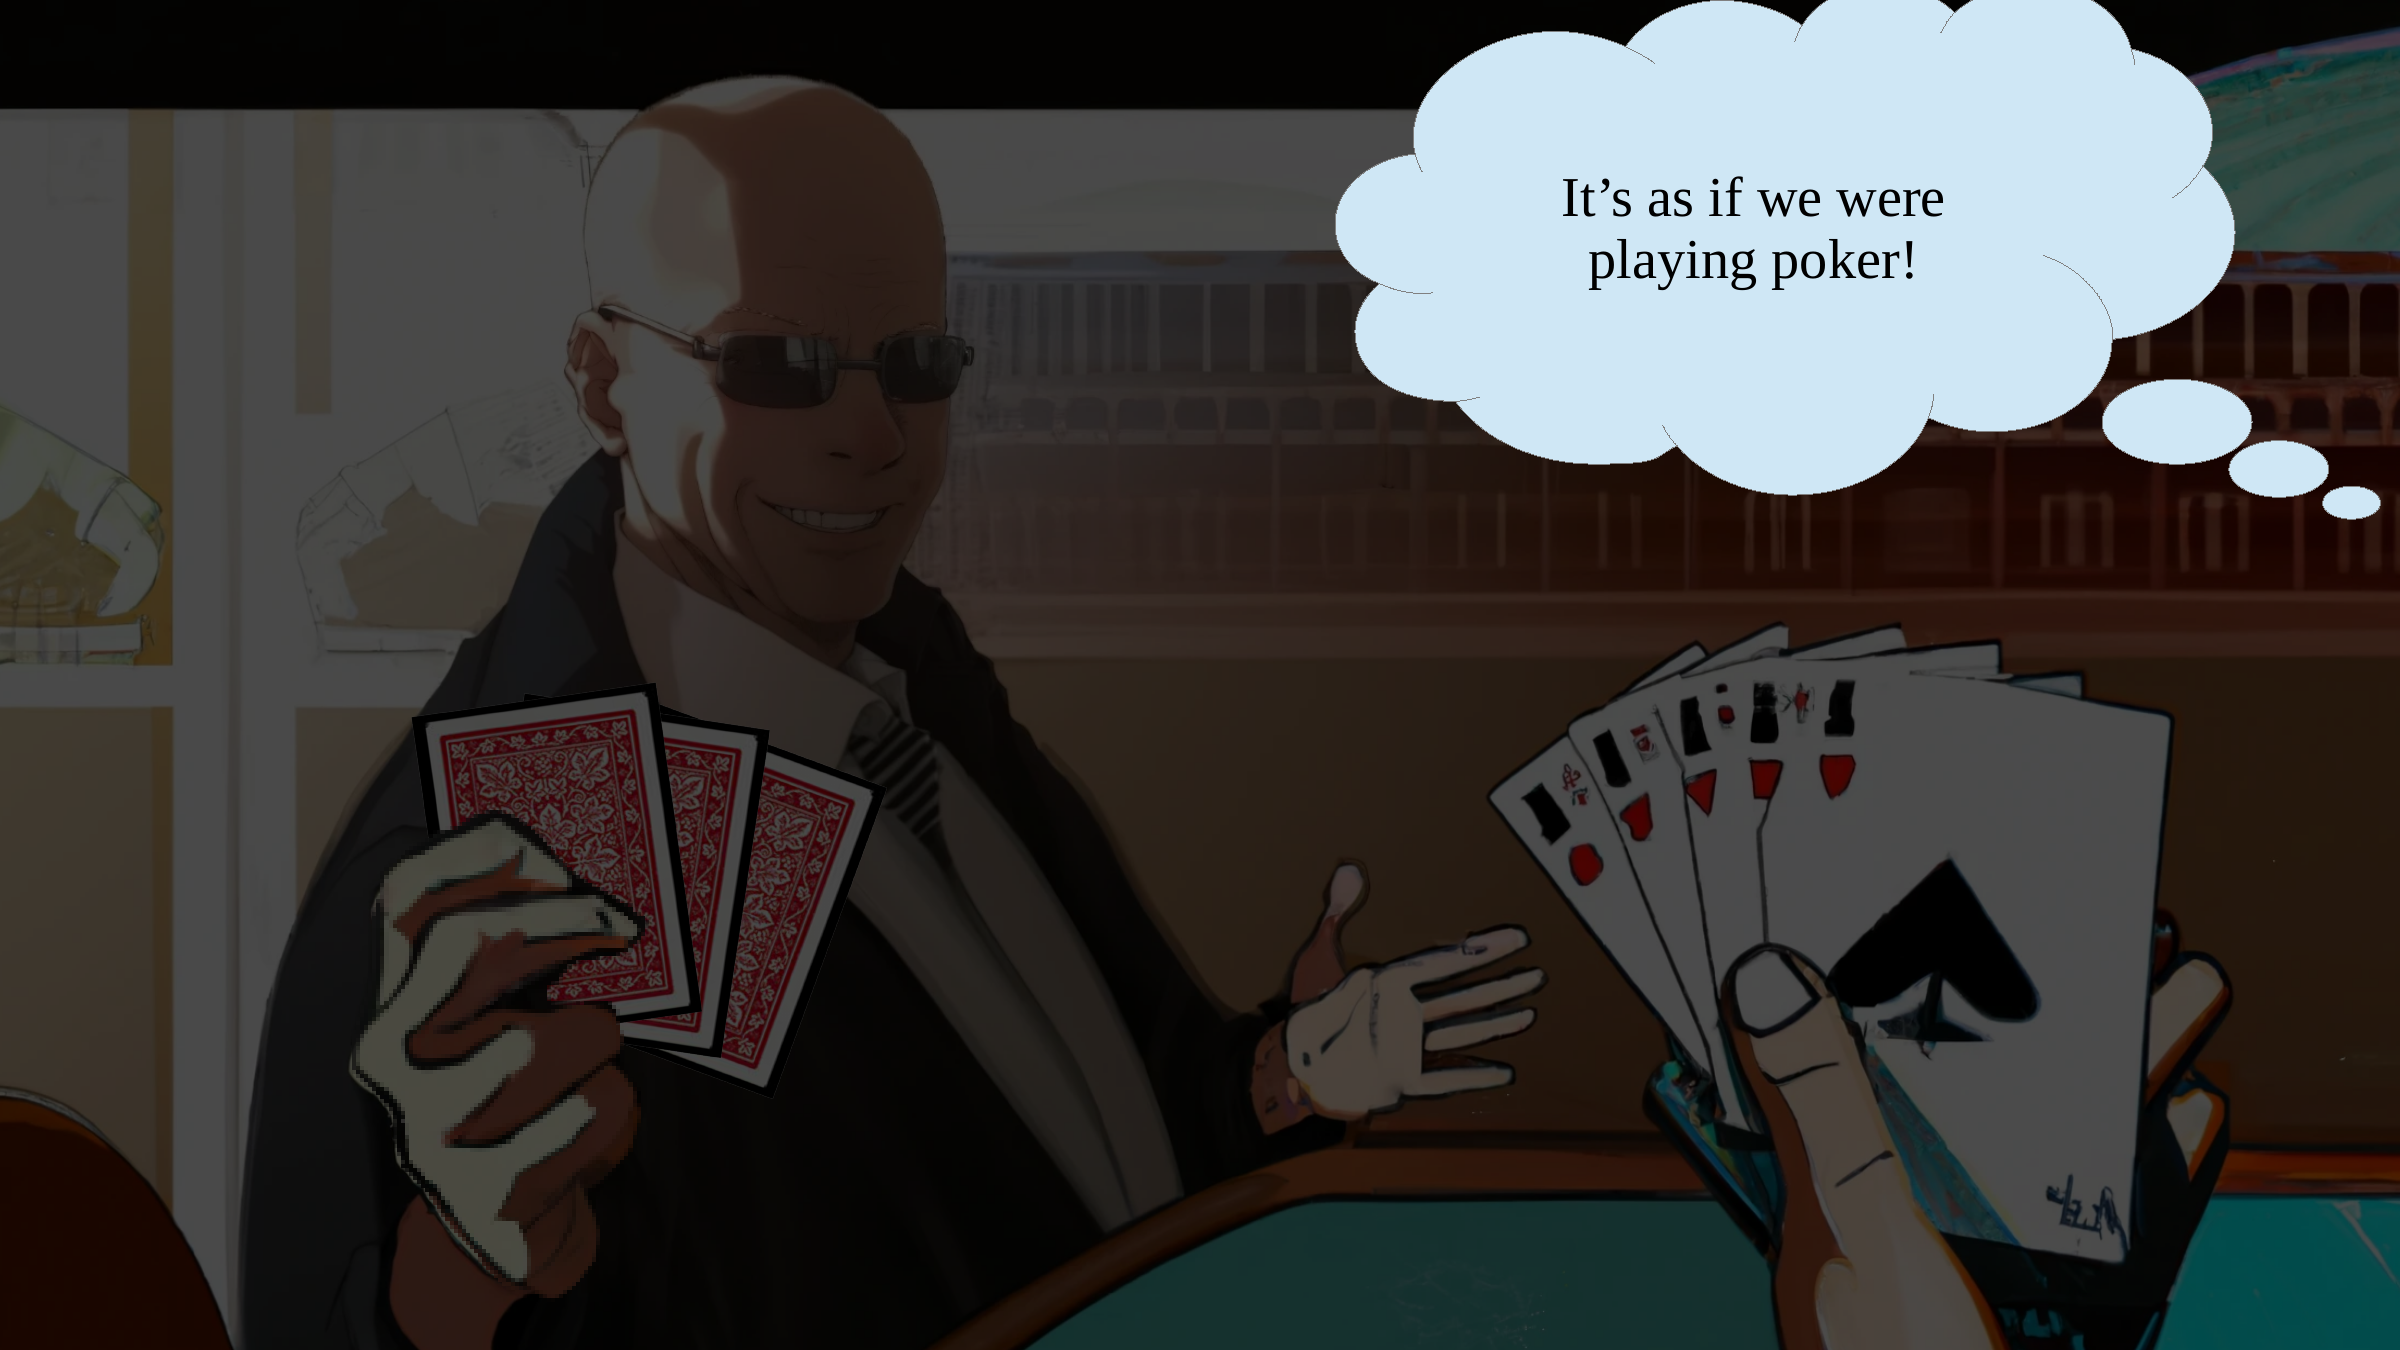

It’s as if we were
playing poker!